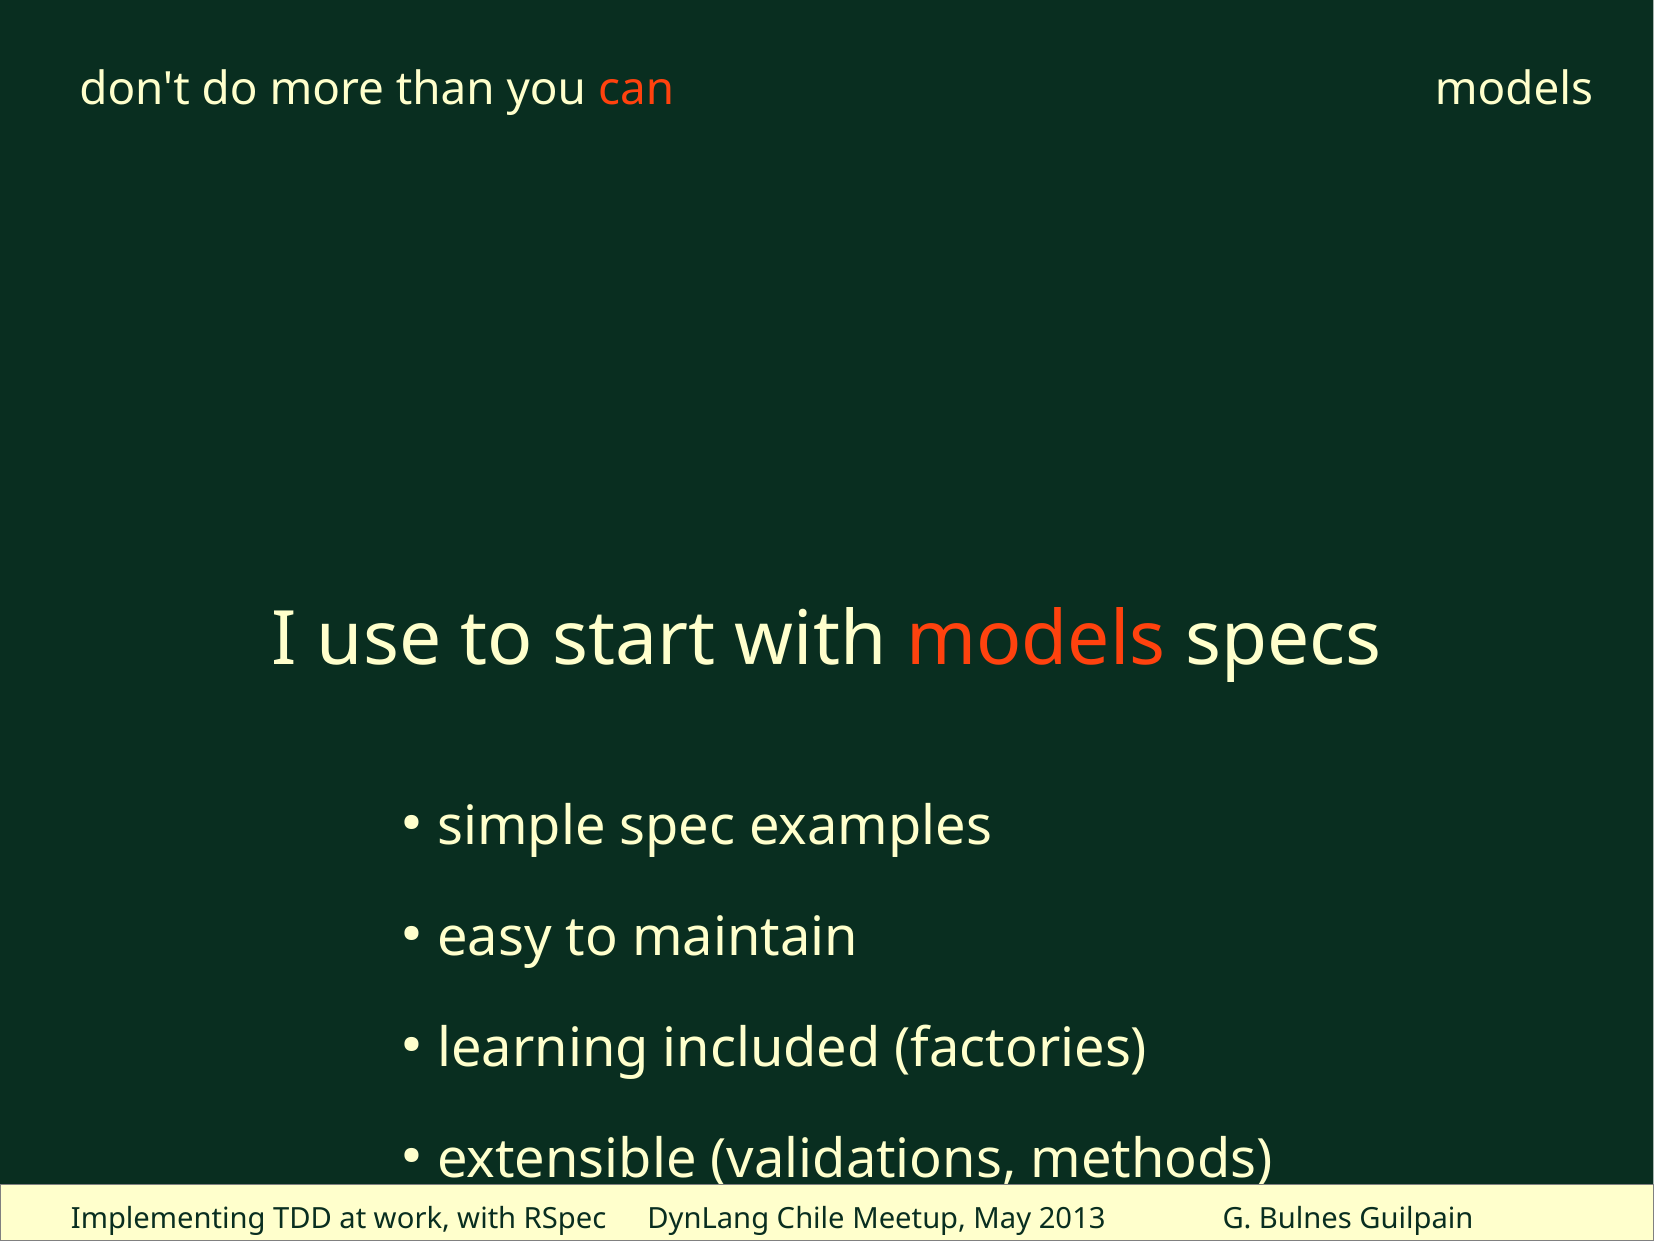

don't do more than you can
models
# I use to start with models specs
simple spec examples
easy to maintain
learning included (factories)
extensible (validations, methods)
Implementing TDD at work, with RSpec
DynLang Chile Meetup, May 2013
G. Bulnes Guilpain